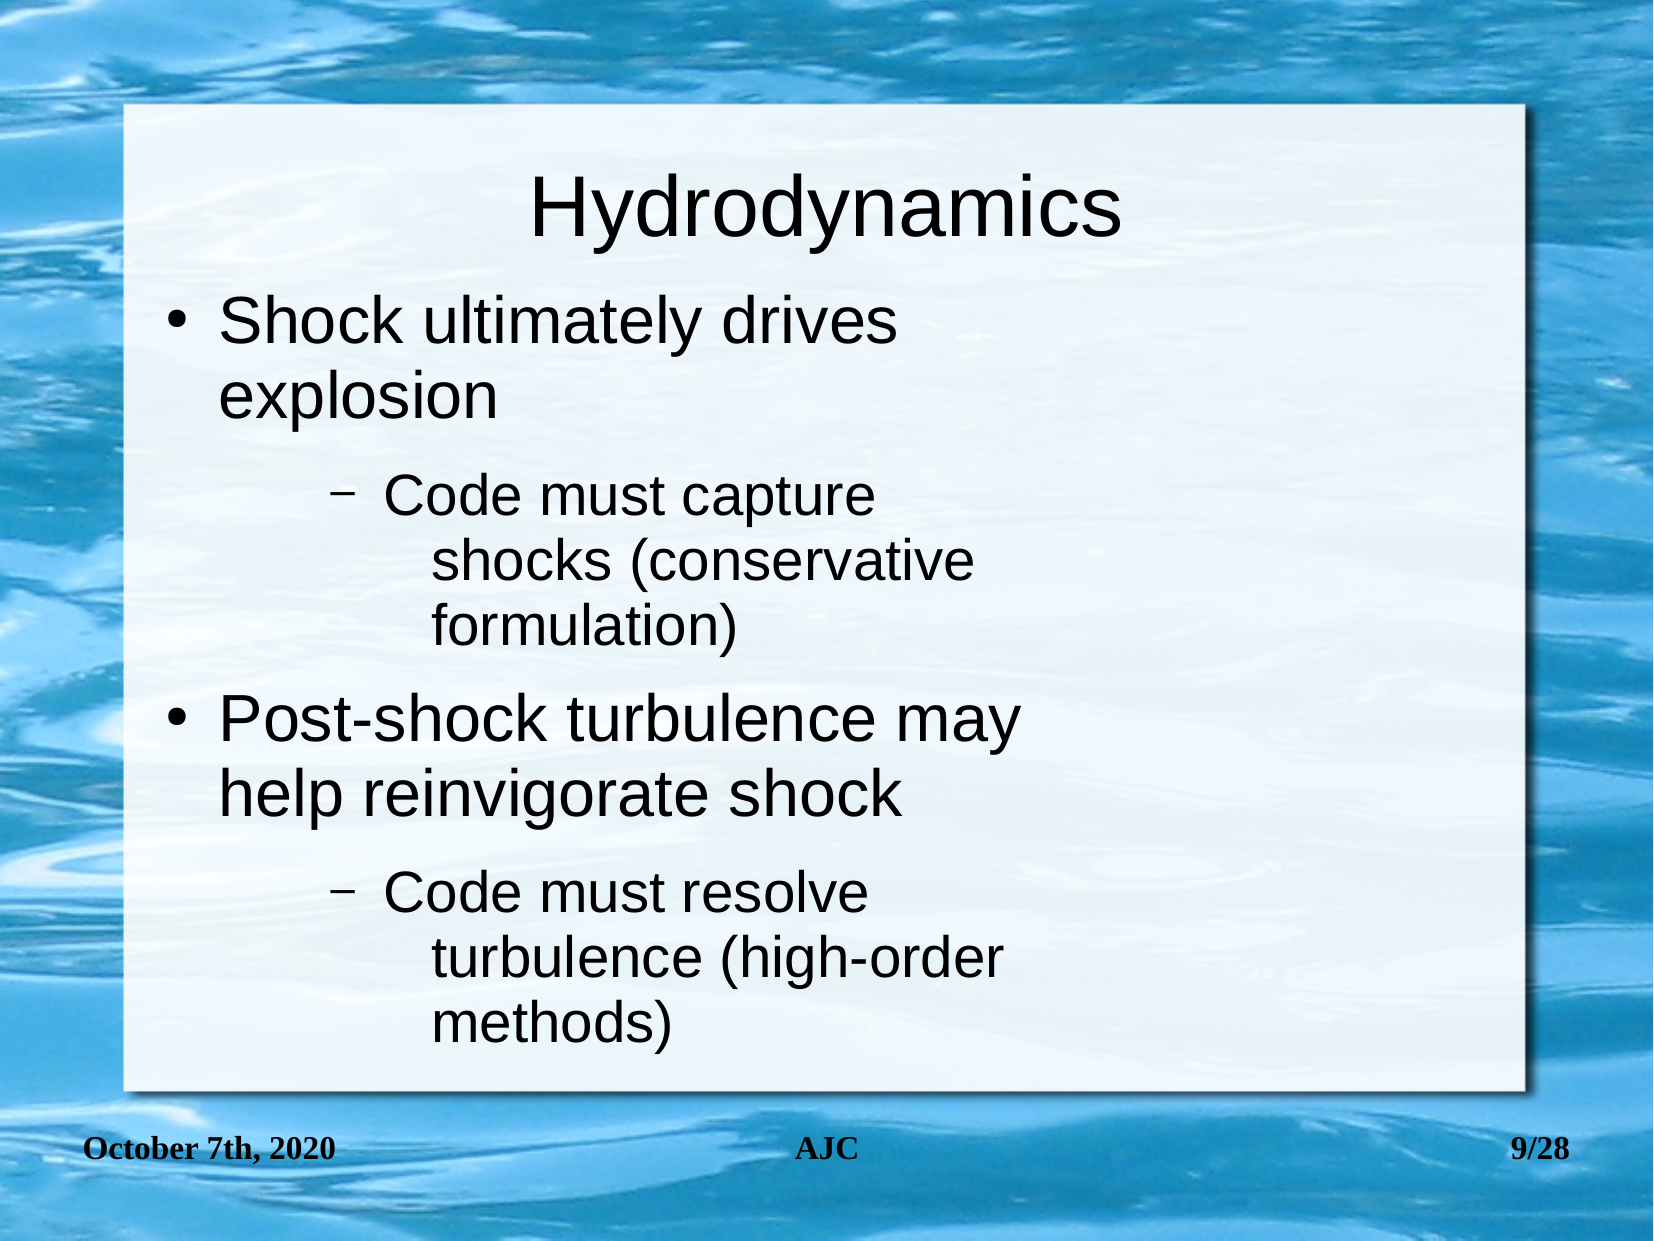

# Hydrodynamics
Shock ultimately drives explosion
Code must capture shocks (conservative formulation)
Post-shock turbulence may help reinvigorate shock
Code must resolve turbulence (high-order methods)
October 7th, 2020
AJC
9